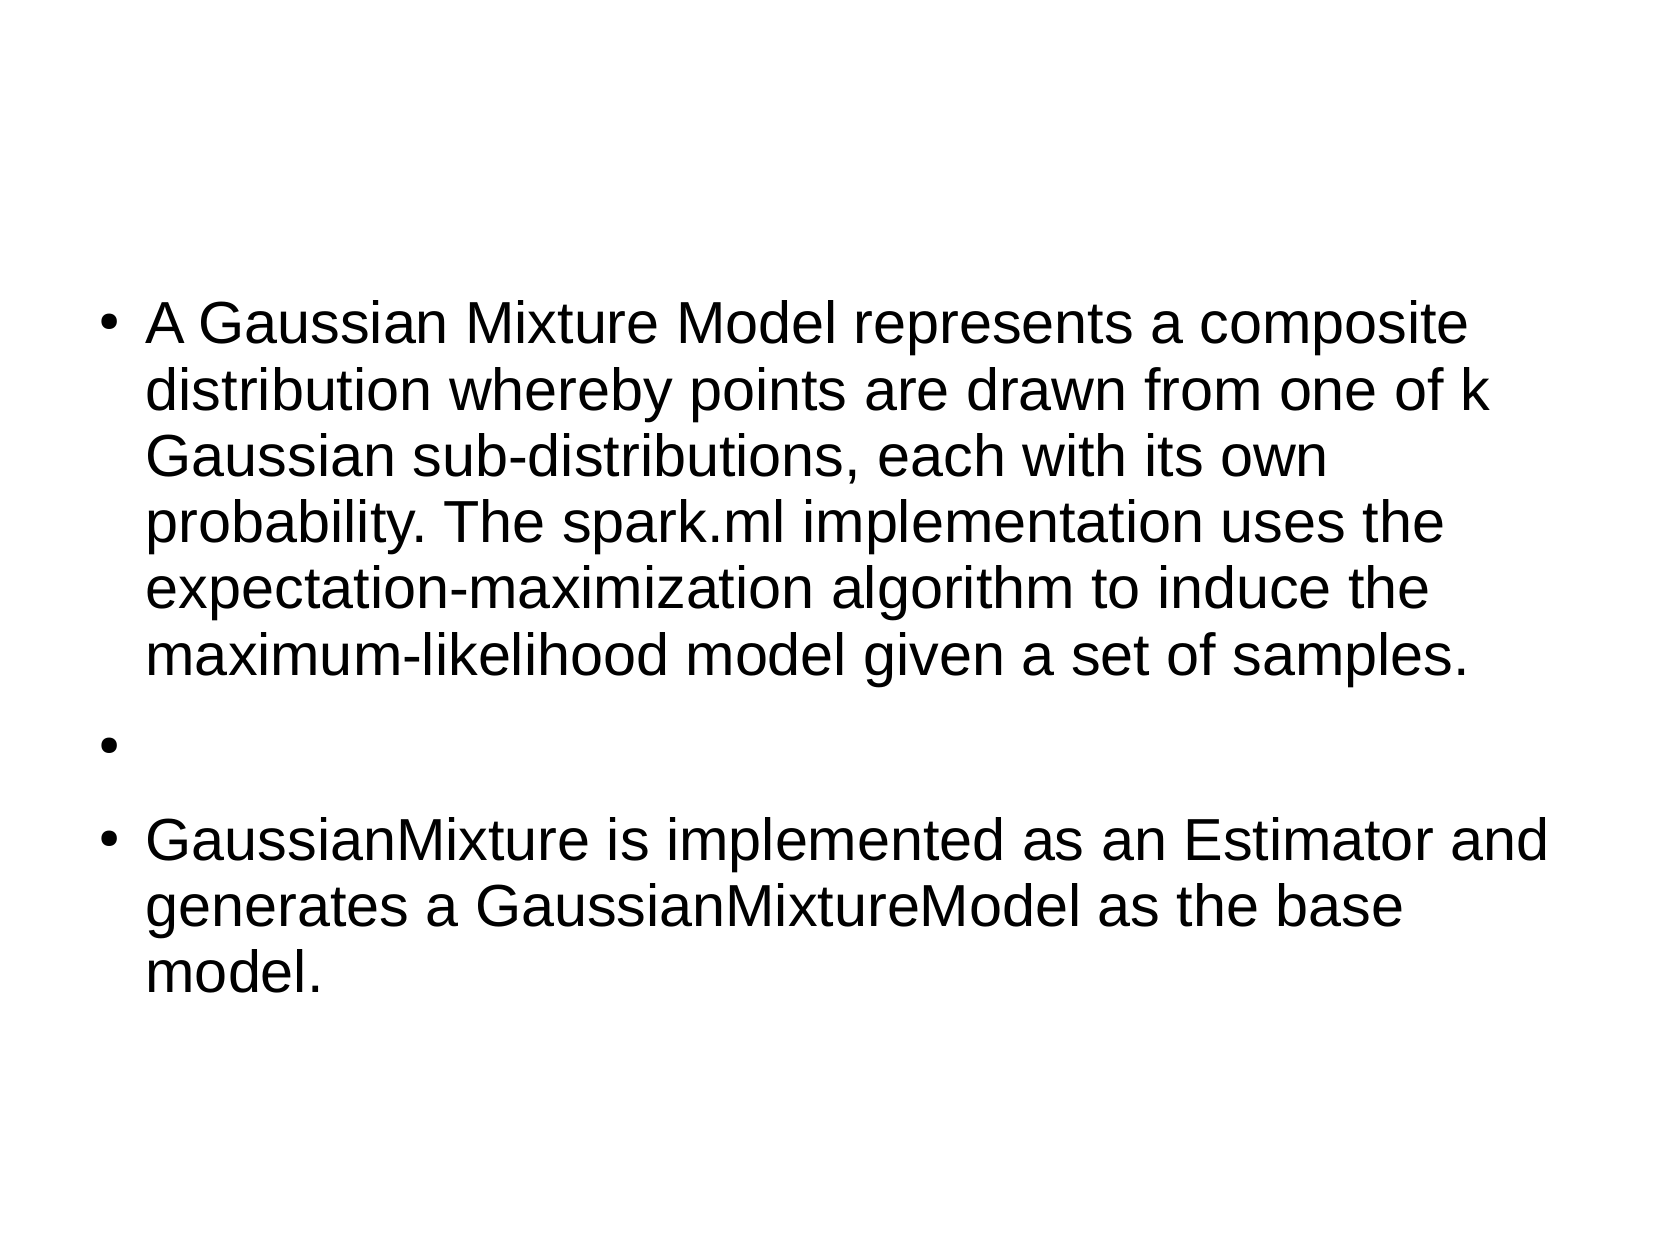

#
A Gaussian Mixture Model represents a composite distribution whereby points are drawn from one of k Gaussian sub-distributions, each with its own probability. The spark.ml implementation uses the expectation-maximization algorithm to induce the maximum-likelihood model given a set of samples.
GaussianMixture is implemented as an Estimator and generates a GaussianMixtureModel as the base model.